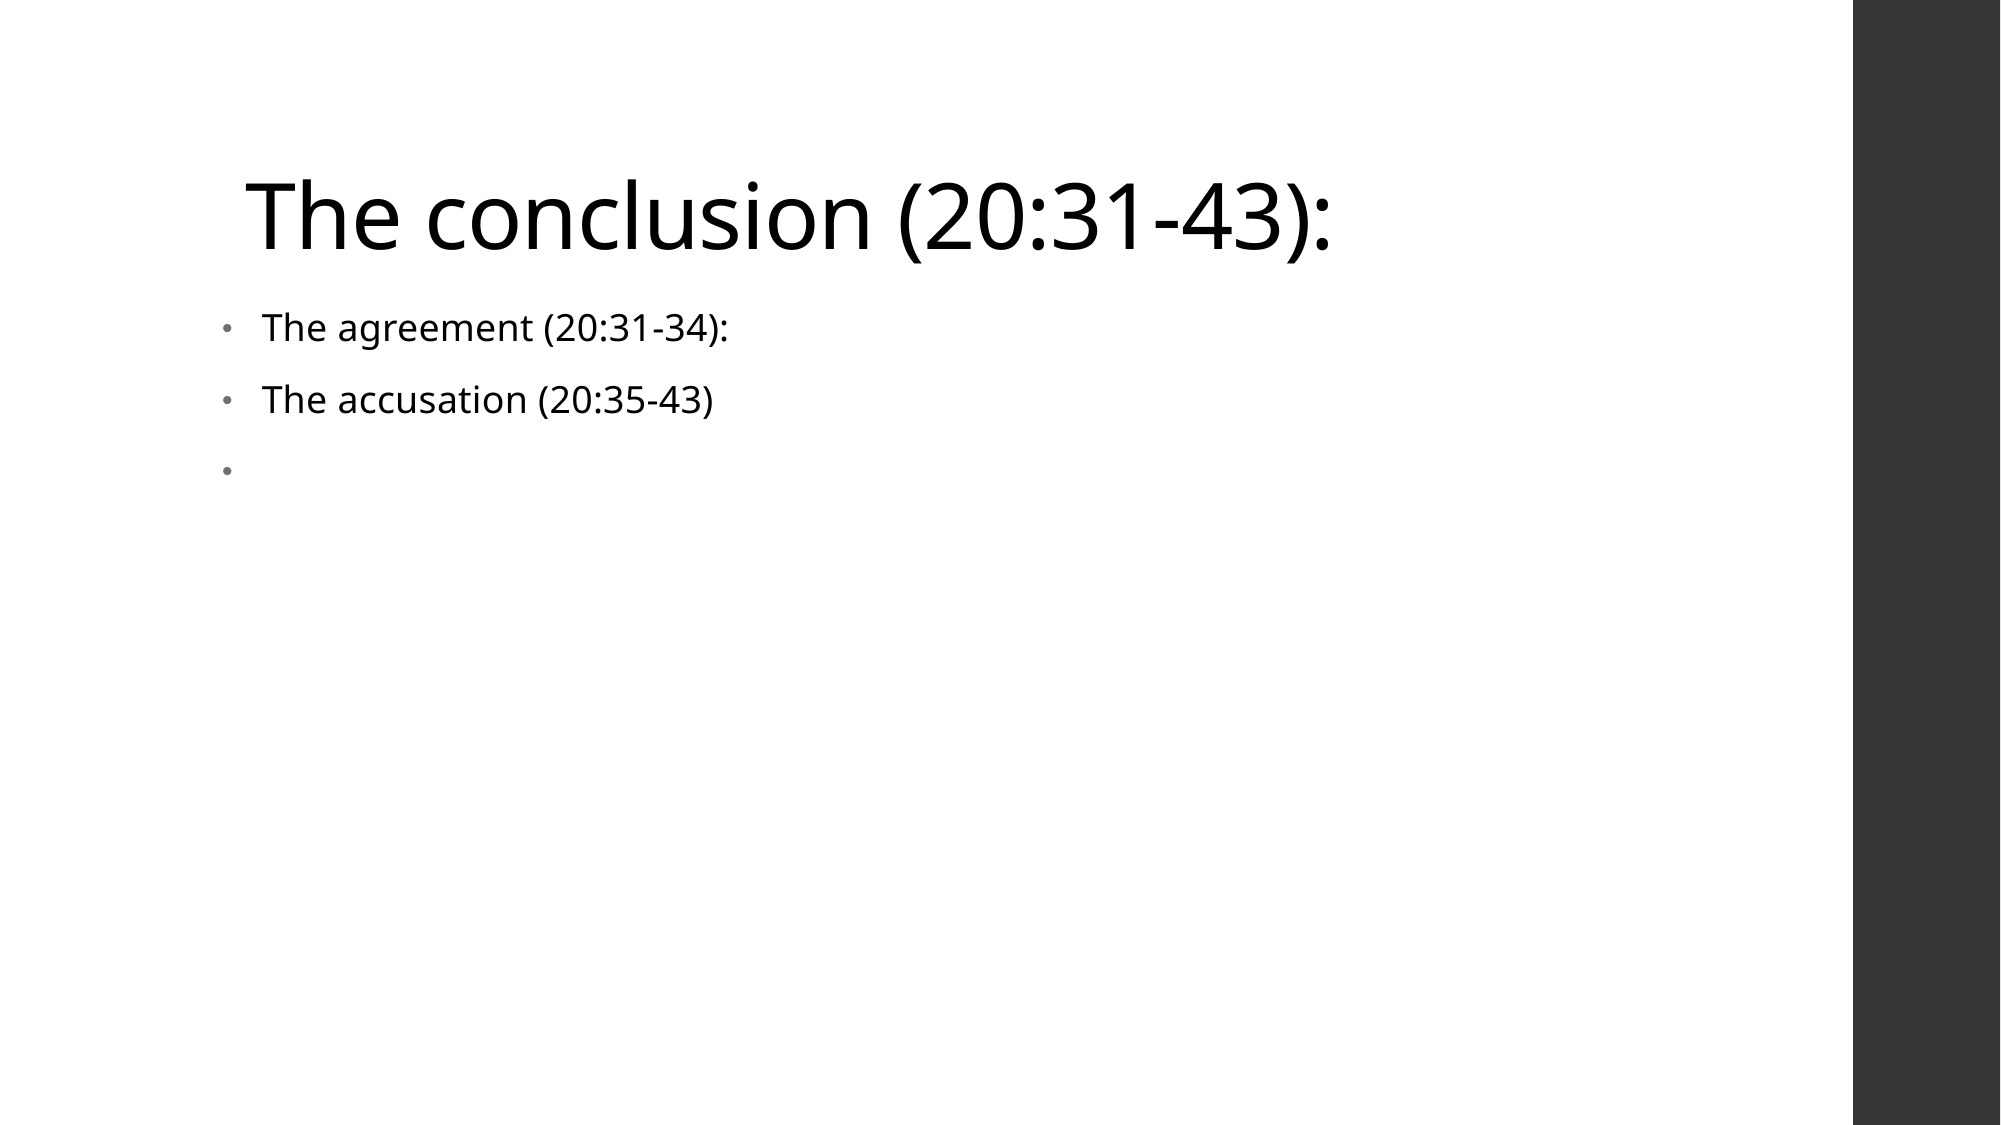

# The conclusion (20:31-43):
 The agreement (20:31-34):
 The accusation (20:35-43)